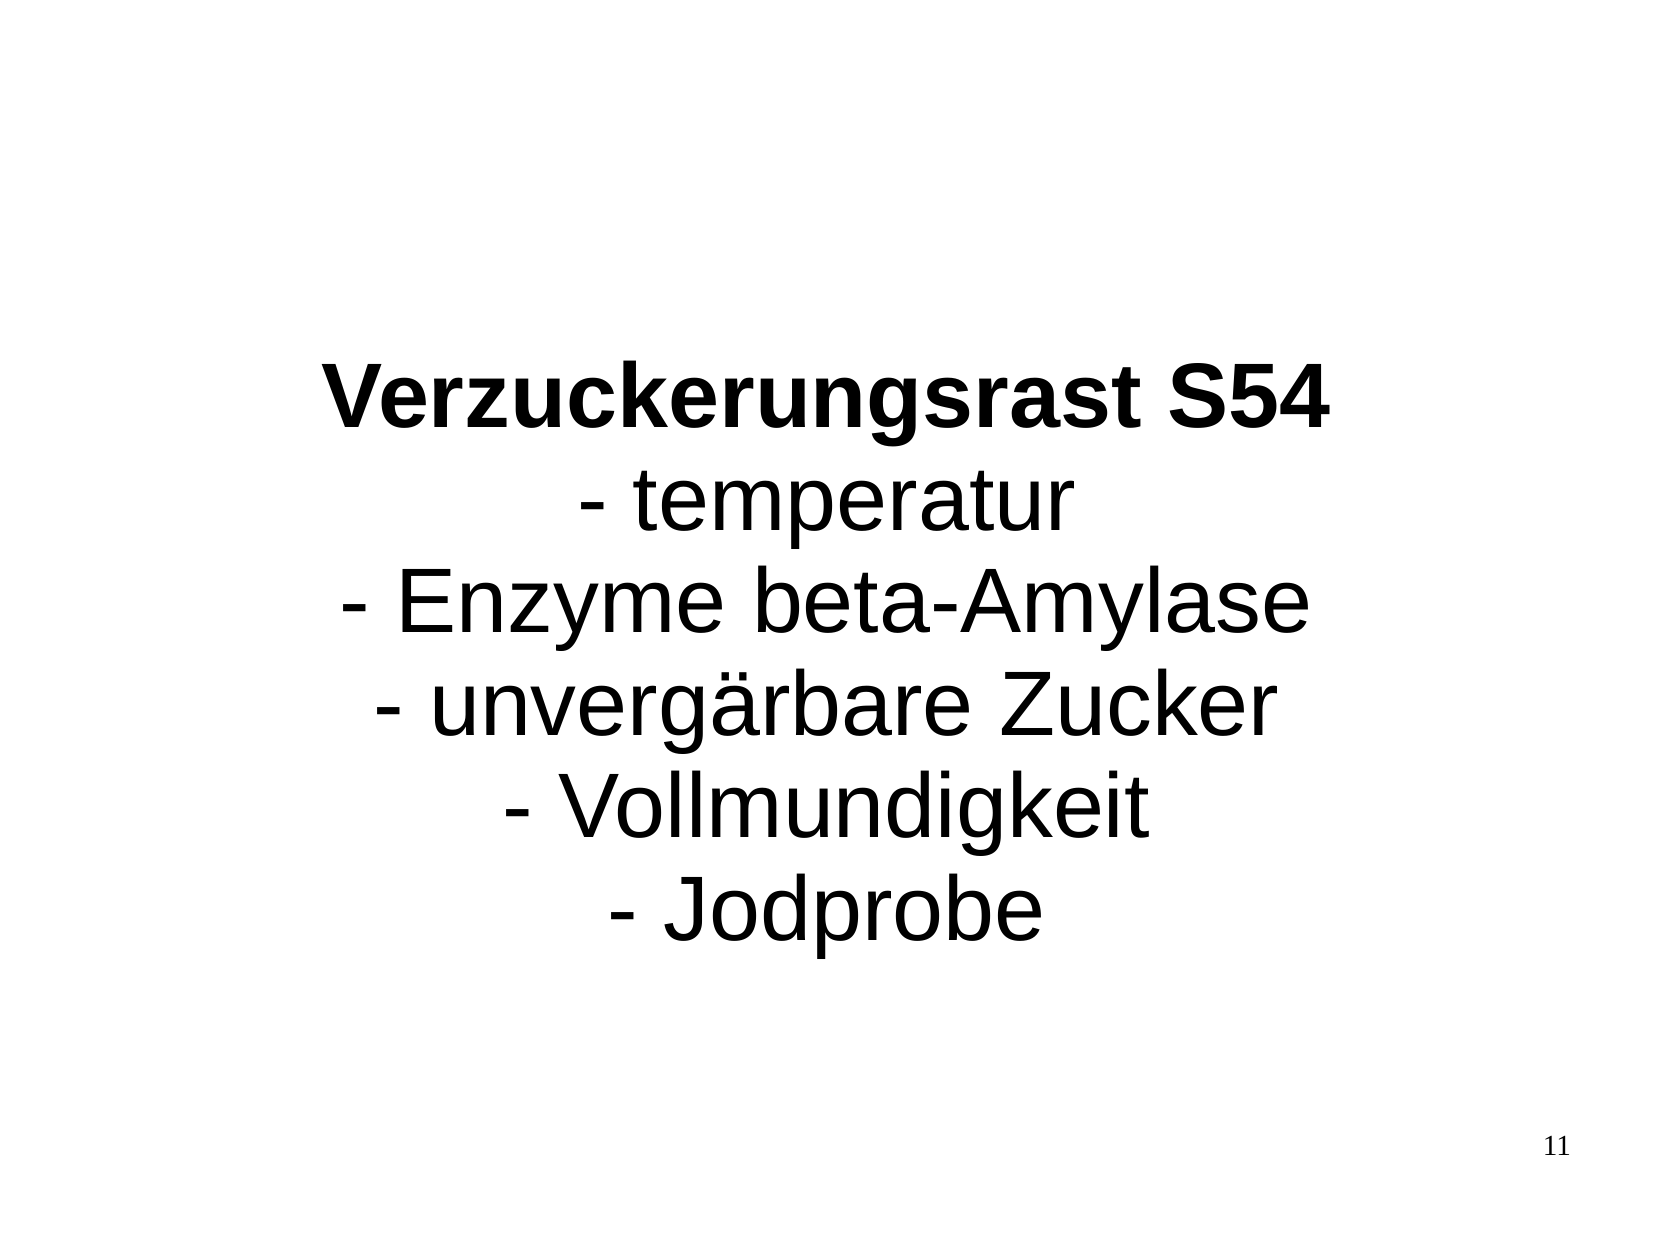

# Verzuckerungsrast S54 - temperatur - Enzyme beta-Amylase - unvergärbare Zucker - Vollmundigkeit - Jodprobe
11